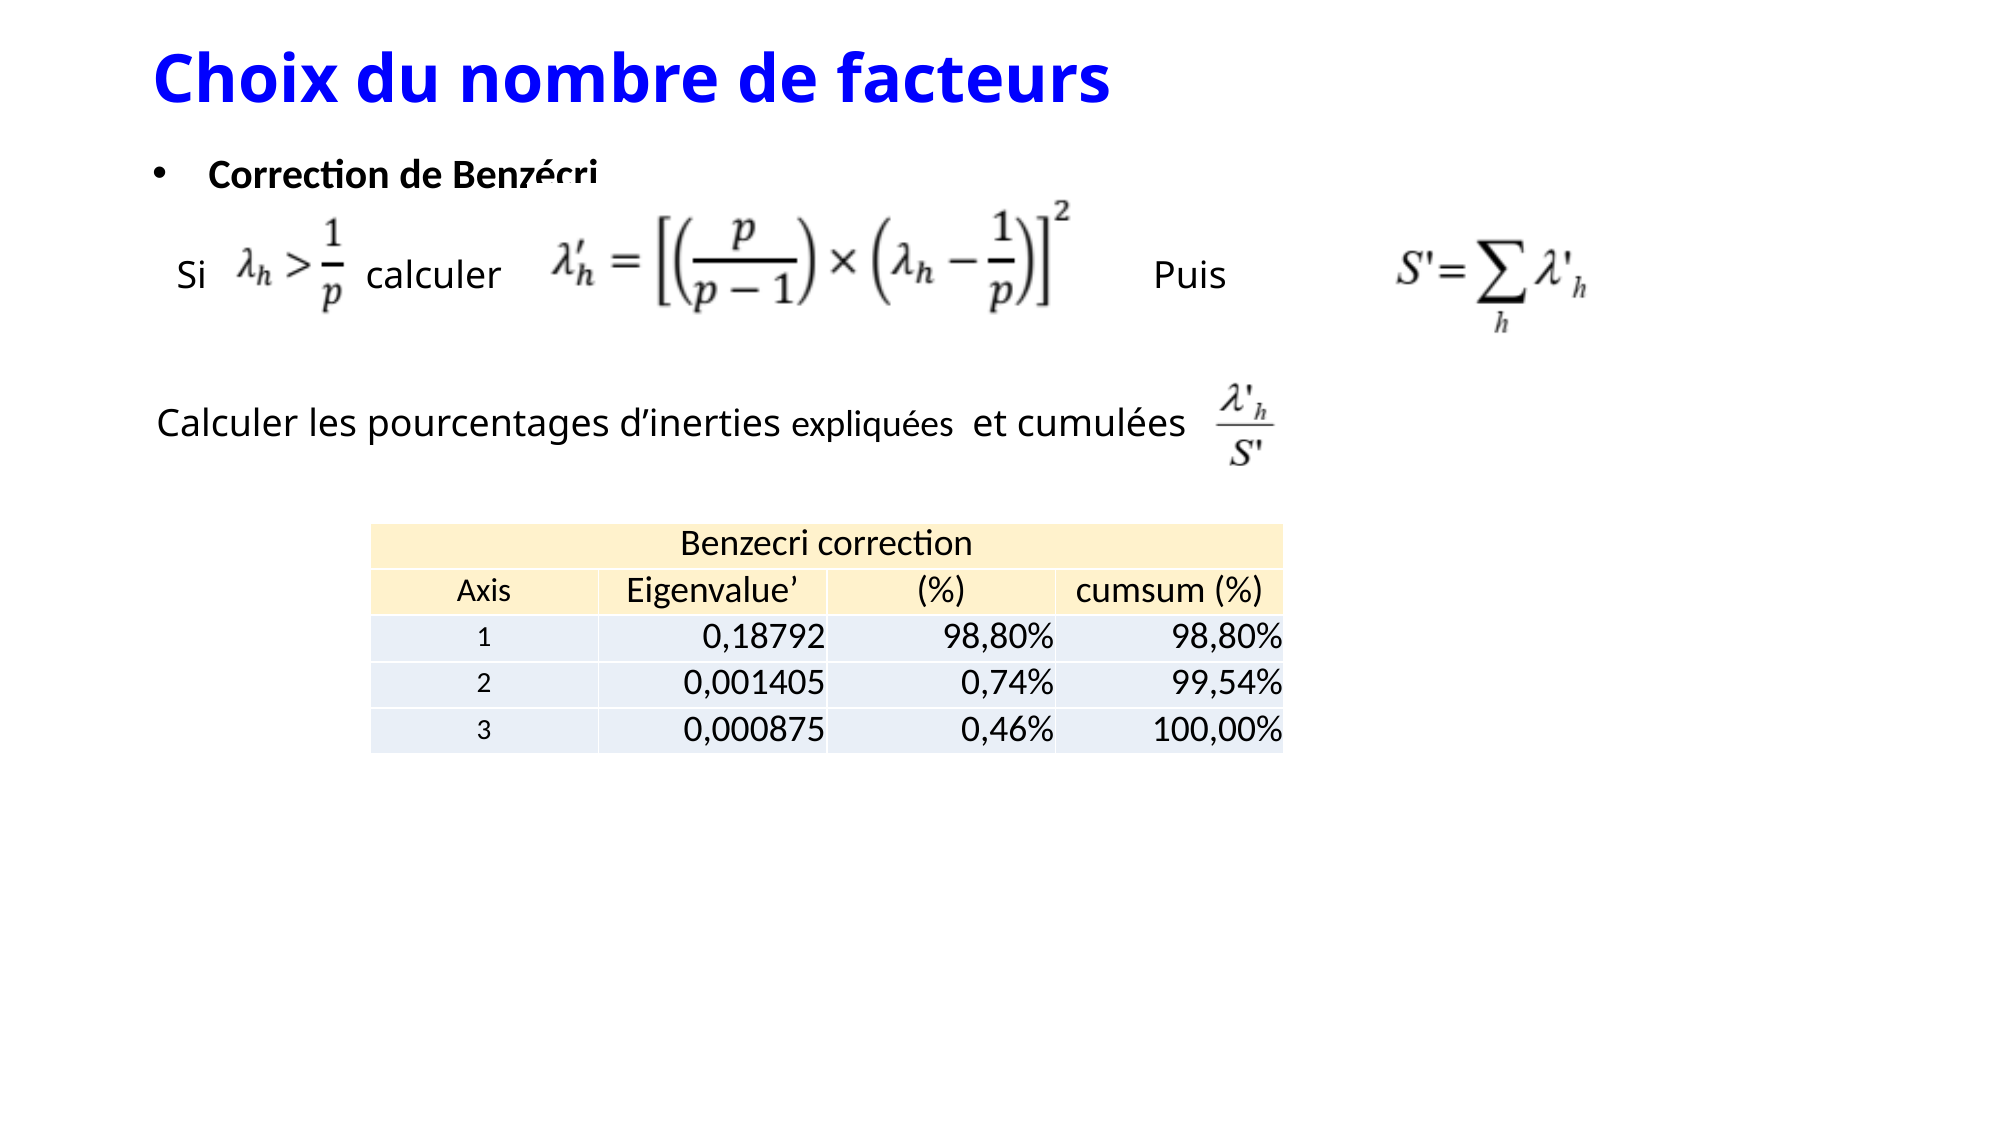

# Choix du nombre de facteurs
Correction de Benzécri
Si 	 calculer Puis
Calculer les pourcentages d’inerties expliquées et cumulées
| Benzecri correction | | | |
| --- | --- | --- | --- |
| Axis | Eigenvalue’ | (%) | cumsum (%) |
| 1 | 0,18792 | 98,80% | 98,80% |
| 2 | 0,001405 | 0,74% | 99,54% |
| 3 | 0,000875 | 0,46% | 100,00% |